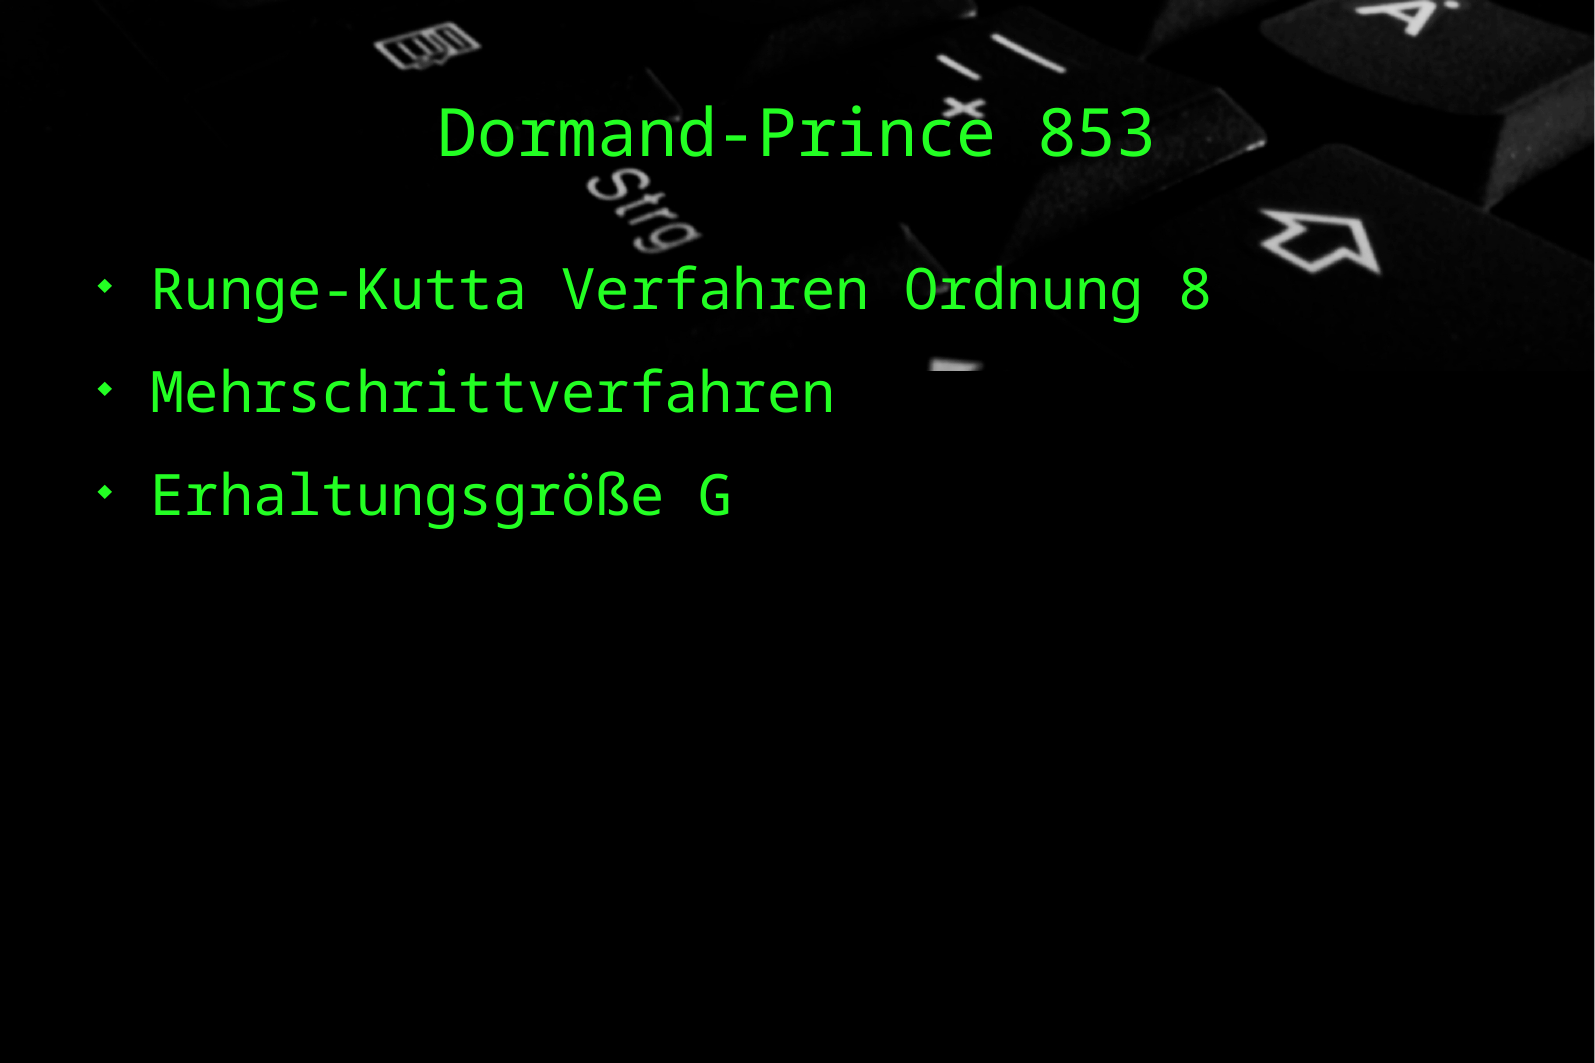

# Dormand-Prince 853
Runge-Kutta Verfahren Ordnung 8
Mehrschrittverfahren
Erhaltungsgröße G